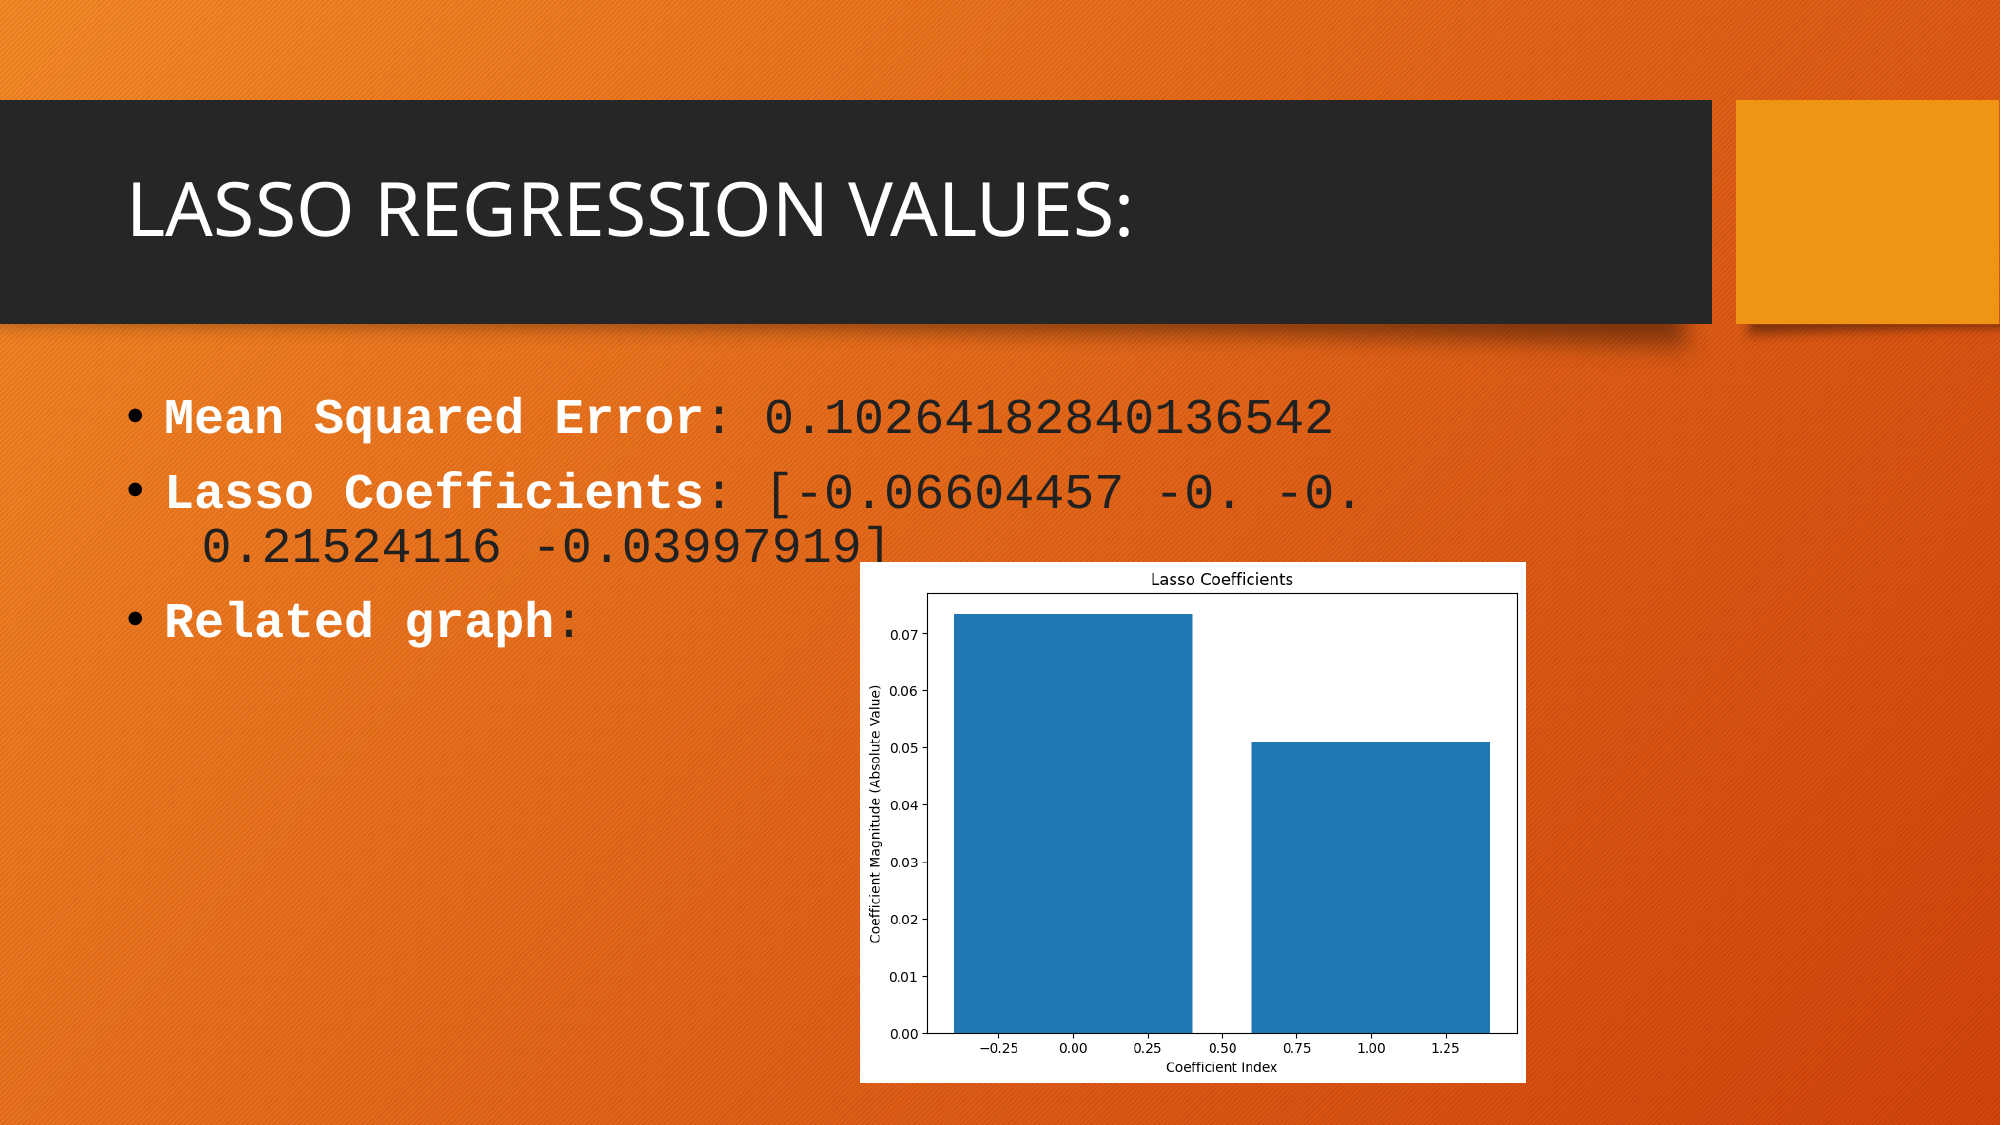

# LASSO REGRESSION VALUES:
Mean Squared Error: 0.10264182840136542
Lasso Coefficients: [-0.06604457 -0. -0. 0.21524116 -0.03997919]
Related graph: